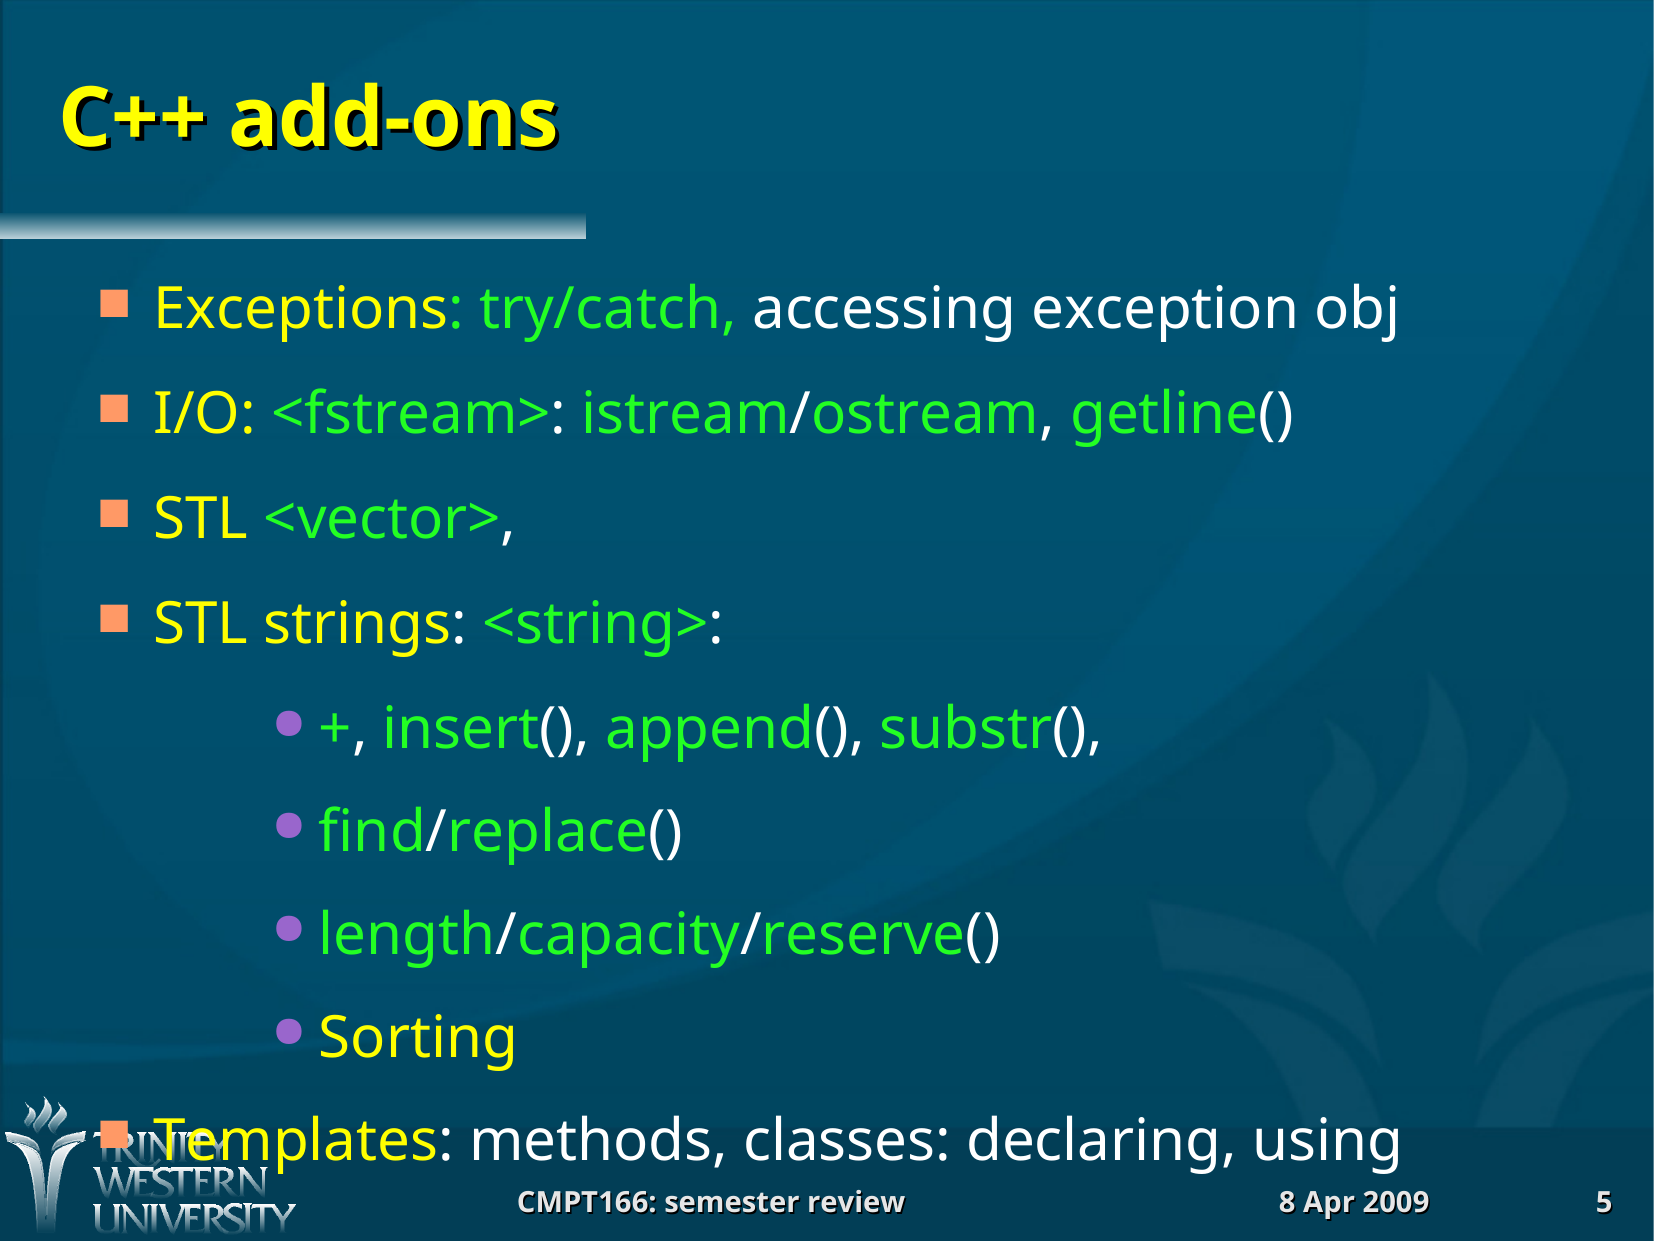

# C++ add-ons
Exceptions: try/catch, accessing exception obj
I/O: <fstream>: istream/ostream, getline()
STL <vector>,
STL strings: <string>:
+, insert(), append(), substr(),
find/replace()
length/capacity/reserve()
Sorting
Templates: methods, classes: declaring, using
CMPT166: semester review
8 Apr 2009
5